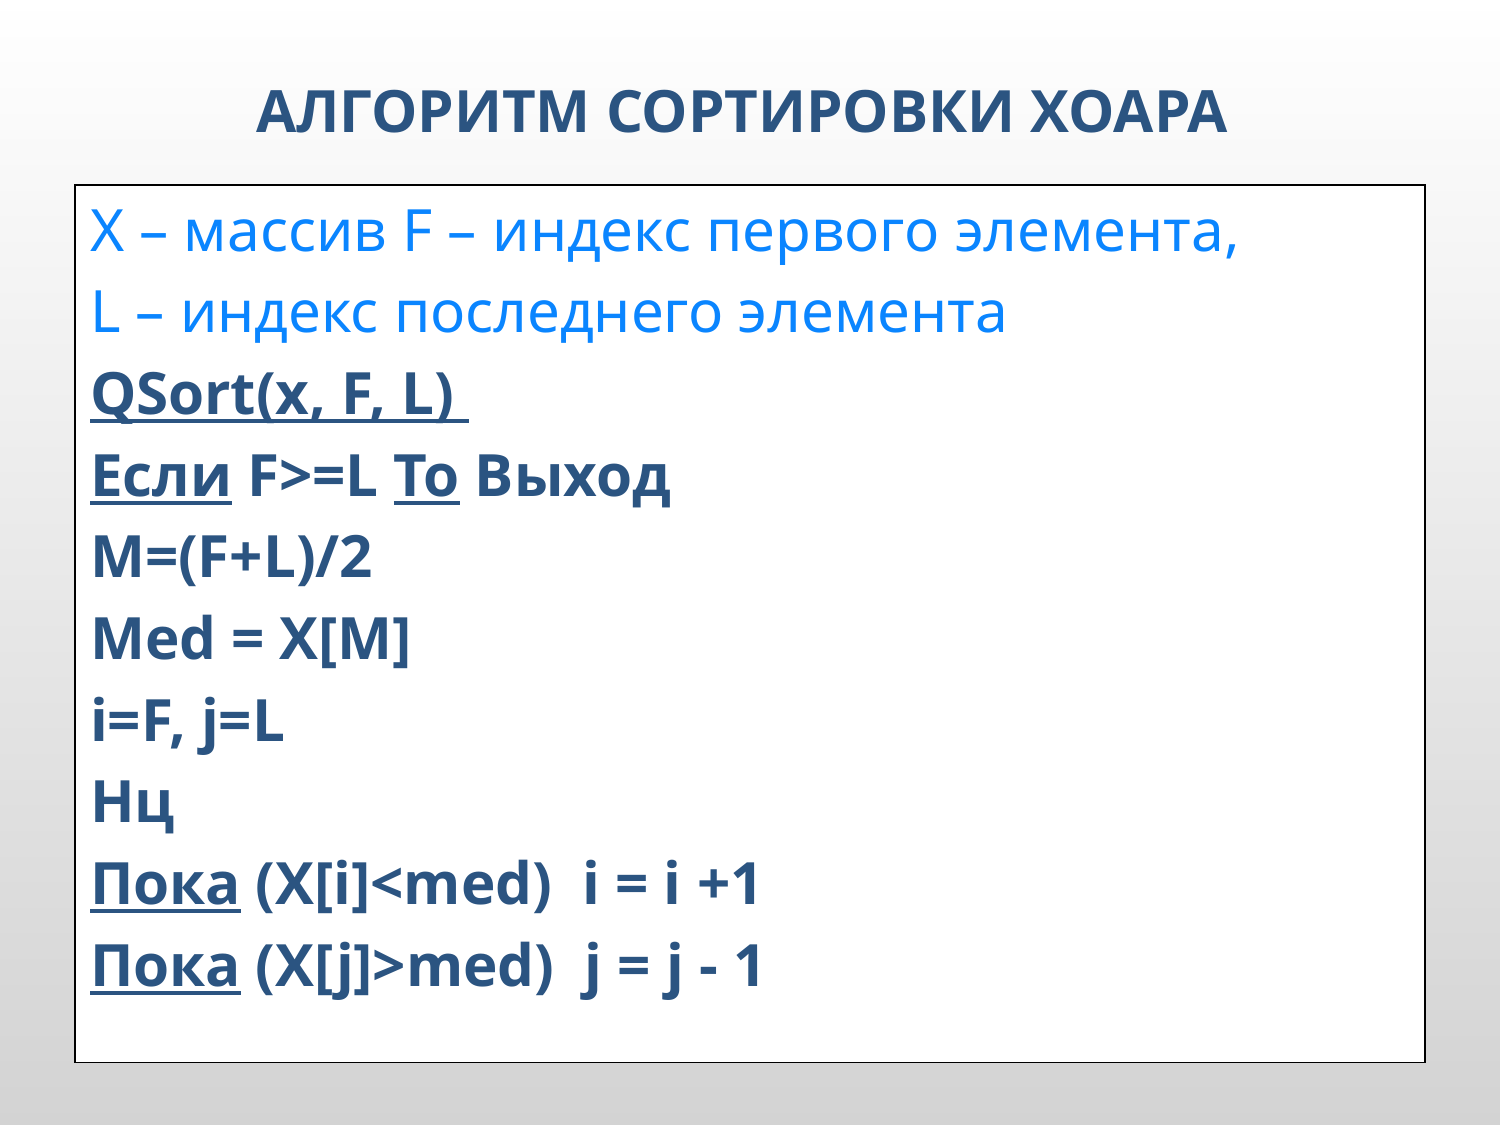

# АЛГОРИТМ СОРТИРОВКИ ХОАРА
X – массив F – индекс первого элемента,
L – индекс последнего элемента
QSort(x, F, L)
Если F>=L То Выход
M=(F+L)/2
Med = X[M]
i=F, j=L
Нц
Пока (X[i]<med) i = i +1
Пока (X[j]>med) j = j - 1